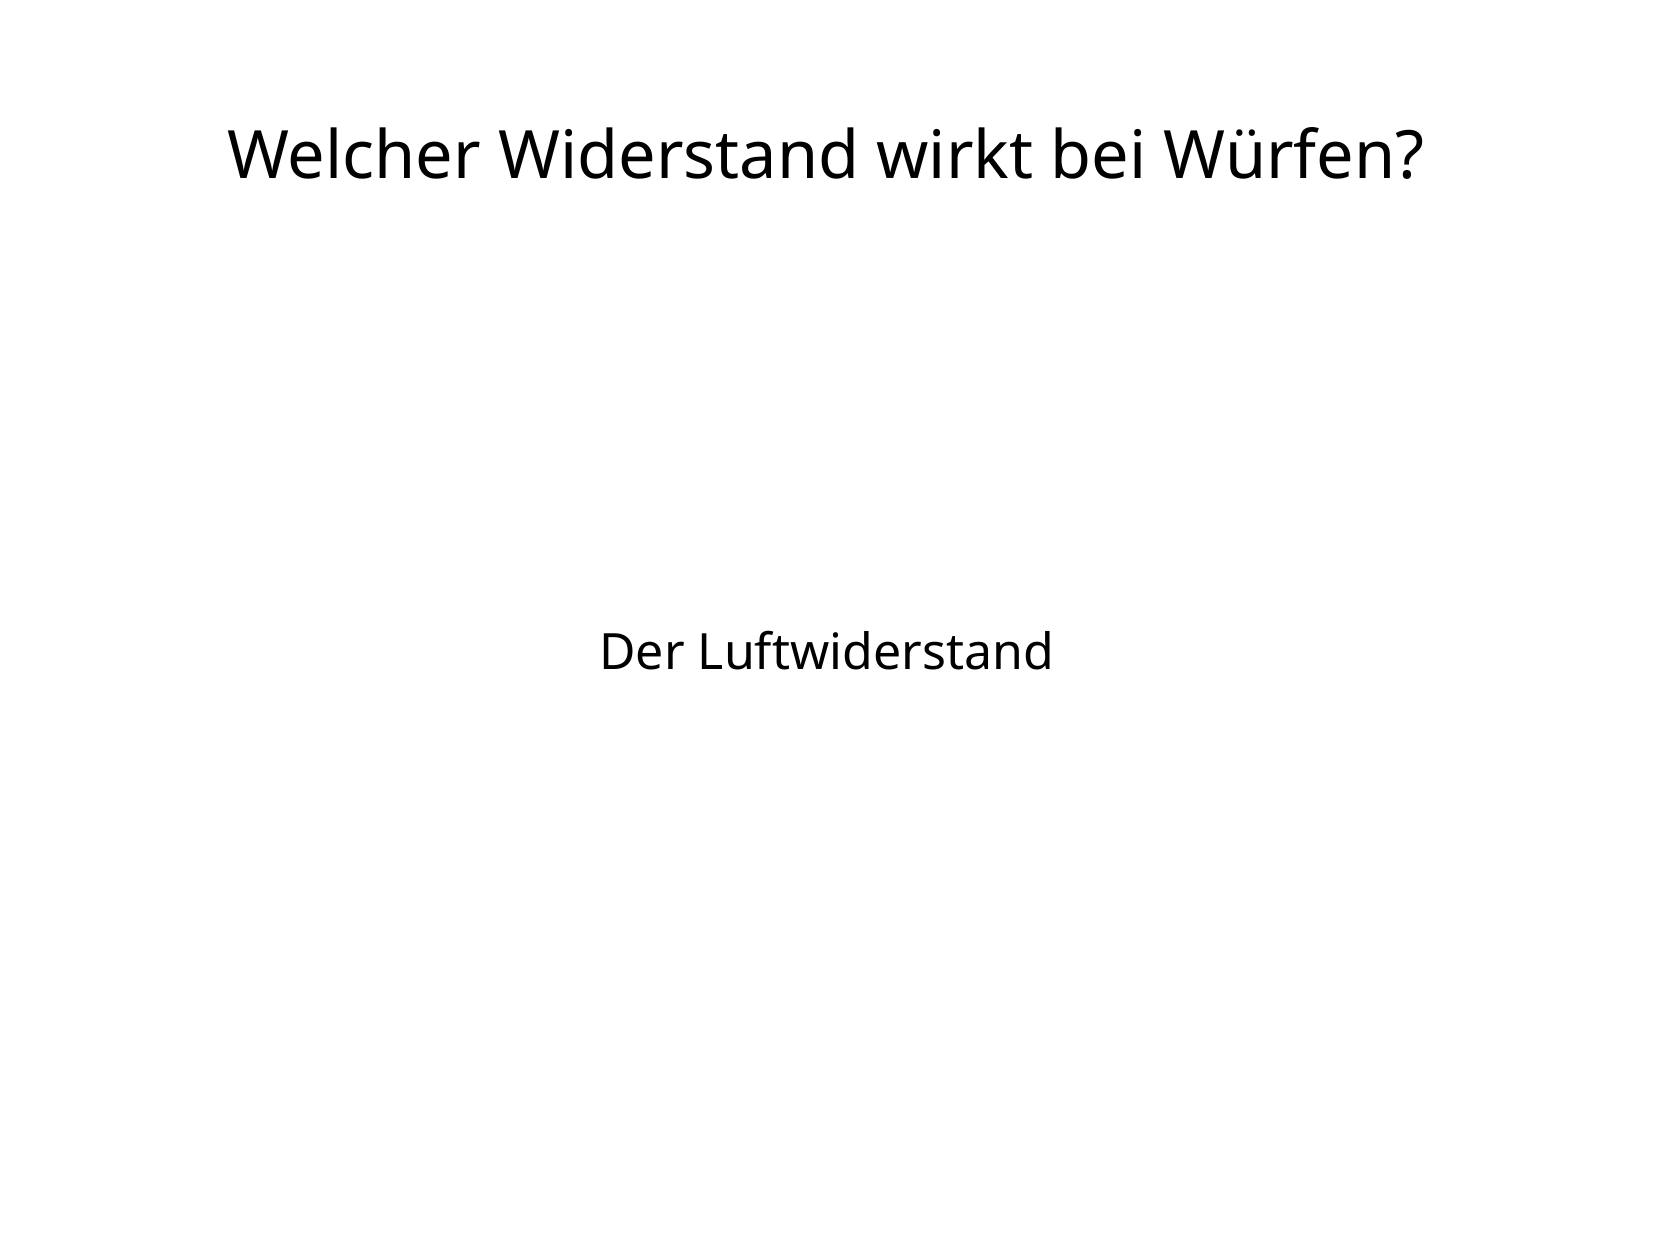

# Welcher Widerstand wirkt bei Würfen?
Der Luftwiderstand